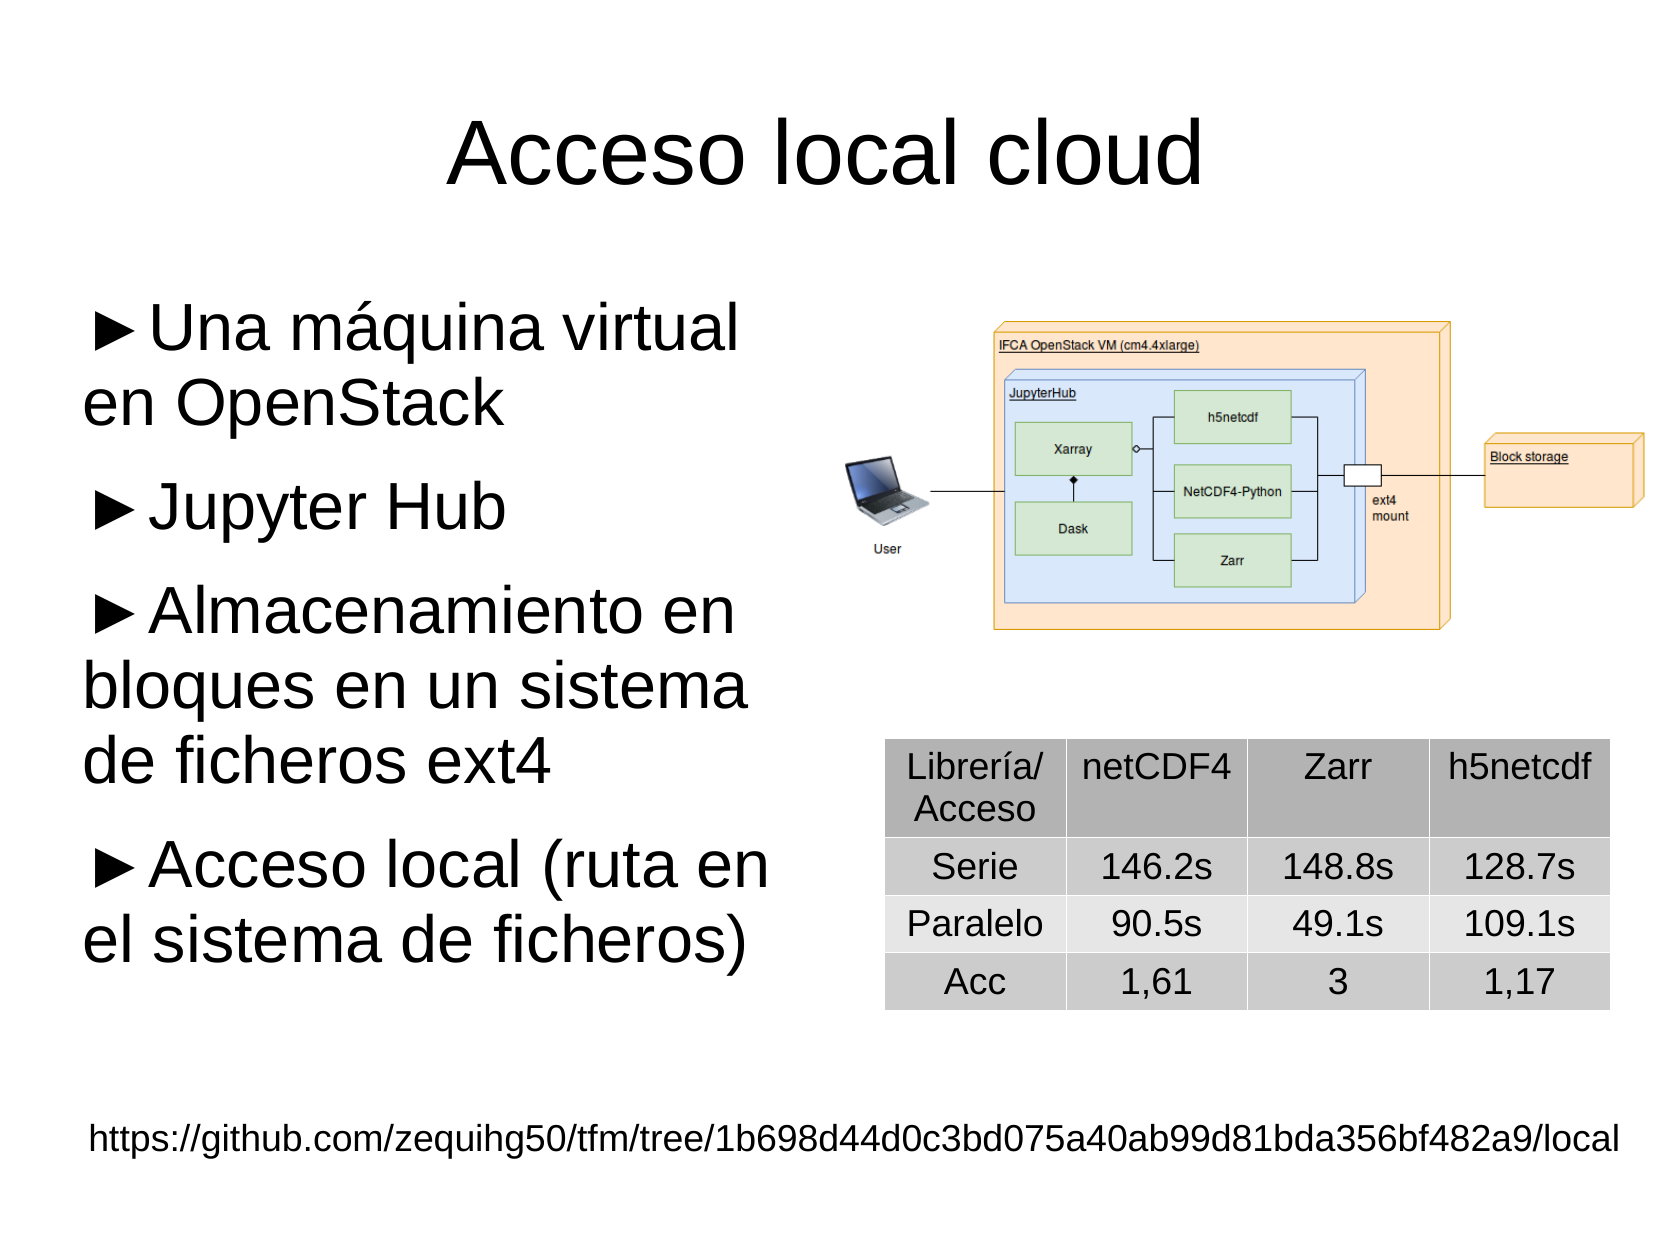

# Acceso local cloud
►Una máquina virtual en OpenStack
►Jupyter Hub
►Almacenamiento en bloques en un sistema de ficheros ext4
►Acceso local (ruta en el sistema de ficheros)
| Librería/Acceso | netCDF4 | Zarr | h5netcdf |
| --- | --- | --- | --- |
| Serie | 146.2s | 148.8s | 128.7s |
| Paralelo | 90.5s | 49.1s | 109.1s |
| Acc | 1,61 | 3 | 1,17 |
https://github.com/zequihg50/tfm/tree/1b698d44d0c3bd075a40ab99d81bda356bf482a9/local